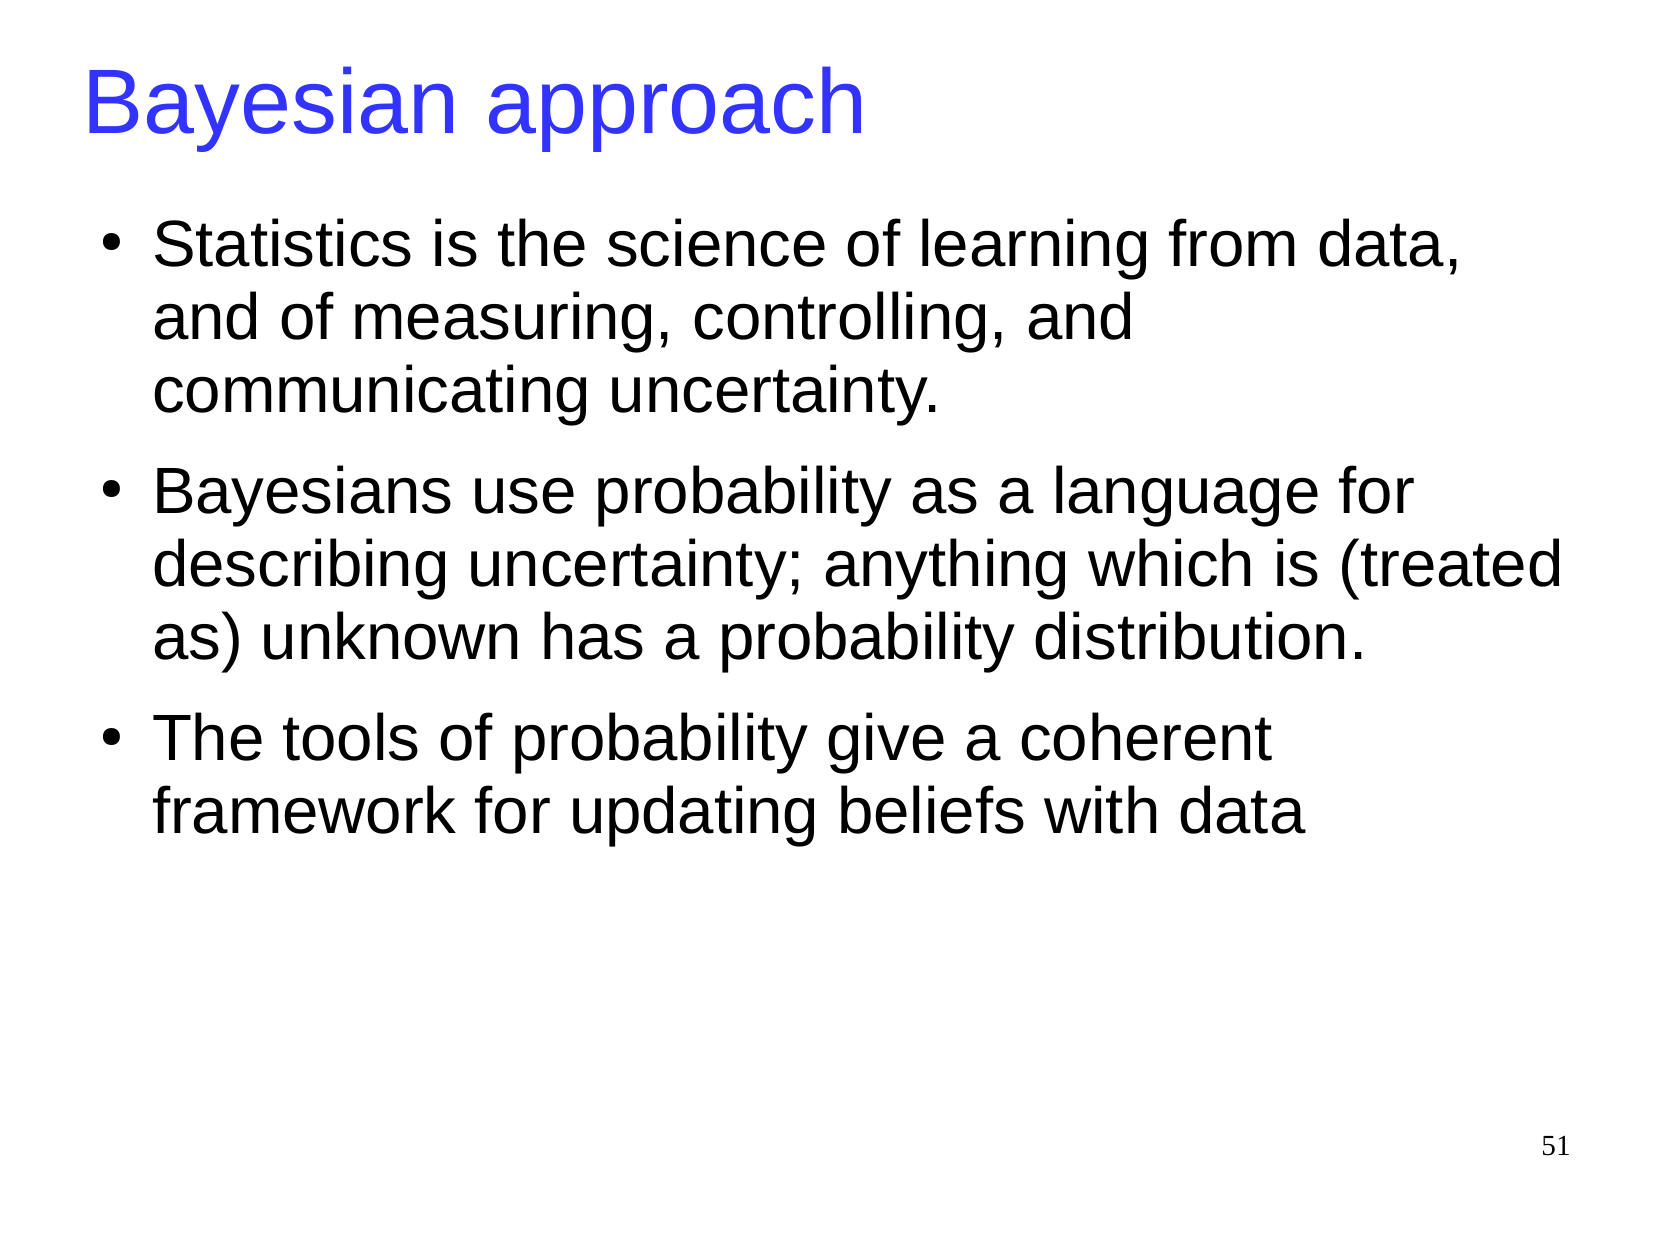

# Bayesian approach
Statistics is the science of learning from data, and of measuring, controlling, and communicating uncertainty.
Bayesians use probability as a language for describing uncertainty; anything which is (treated as) unknown has a probability distribution.
The tools of probability give a coherent framework for updating beliefs with data
51